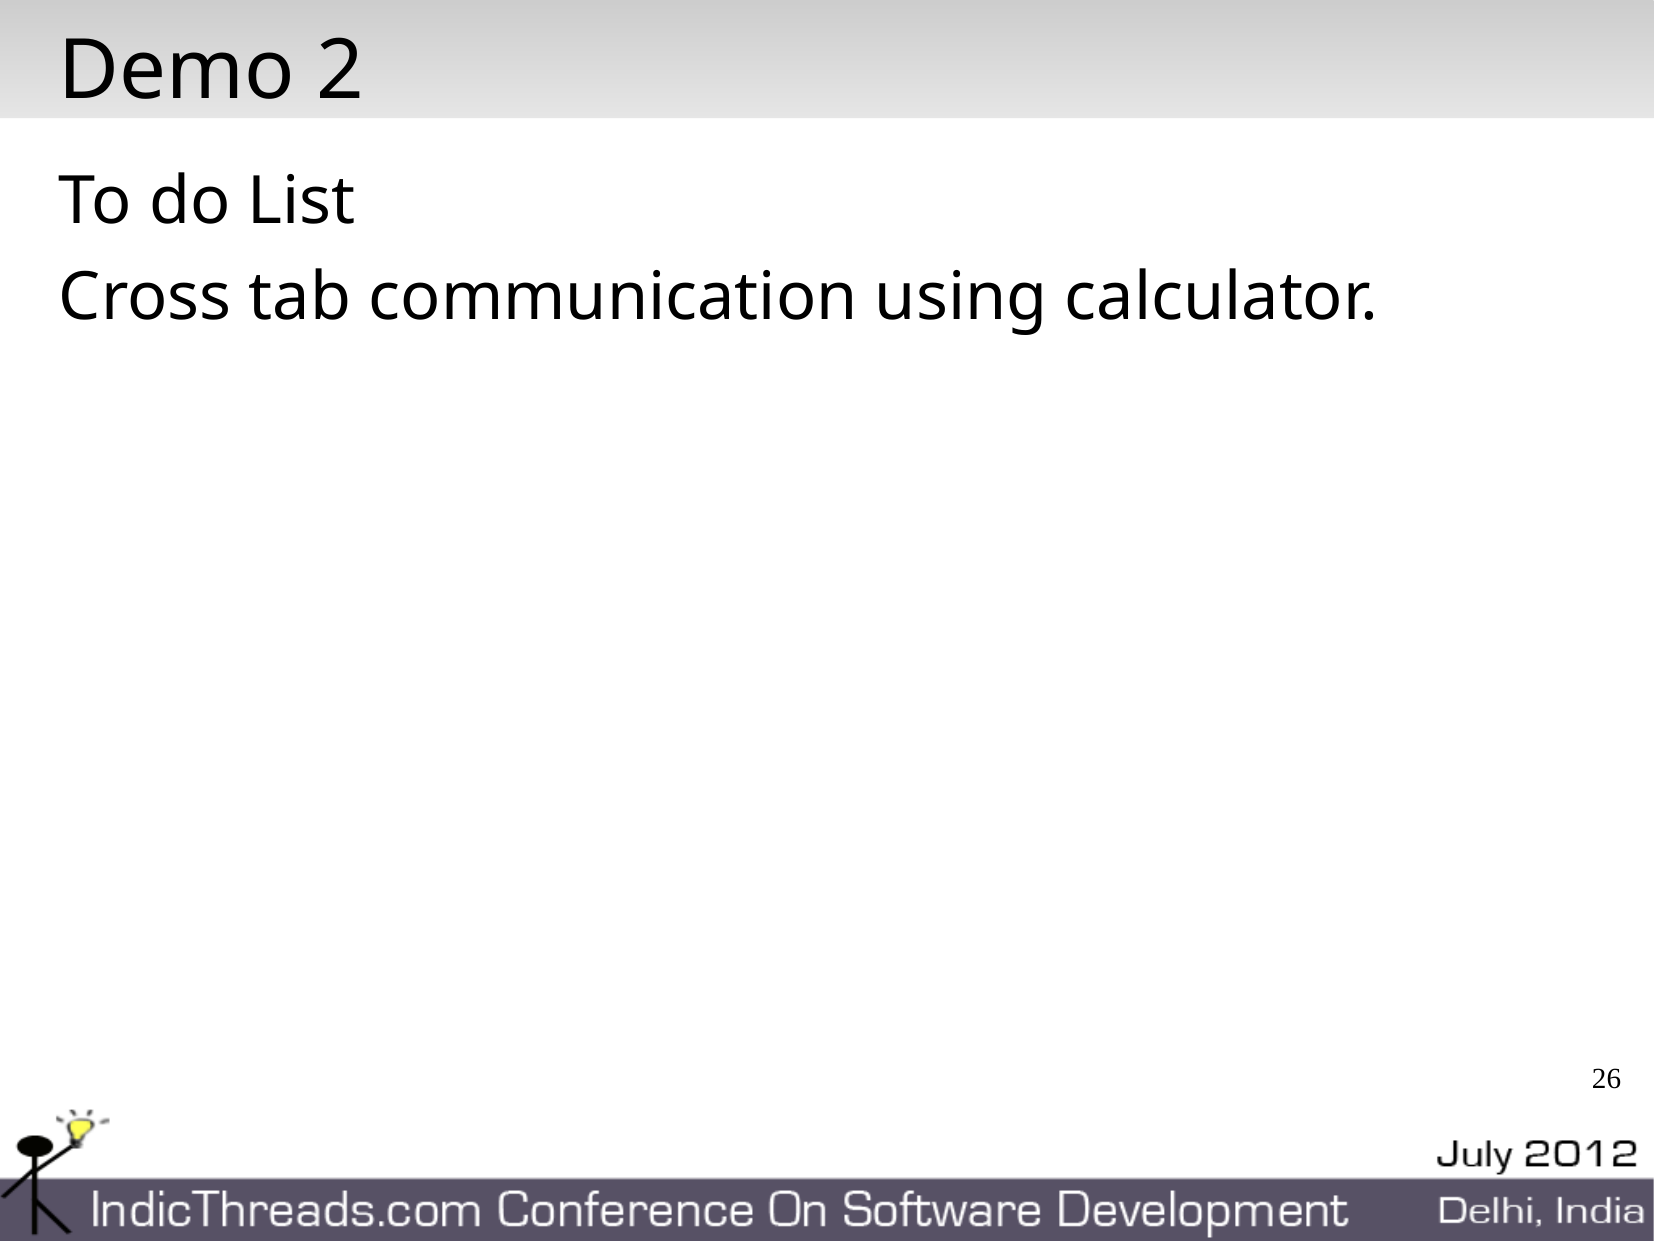

# Demo 2
To do List
Cross tab communication using calculator.
26